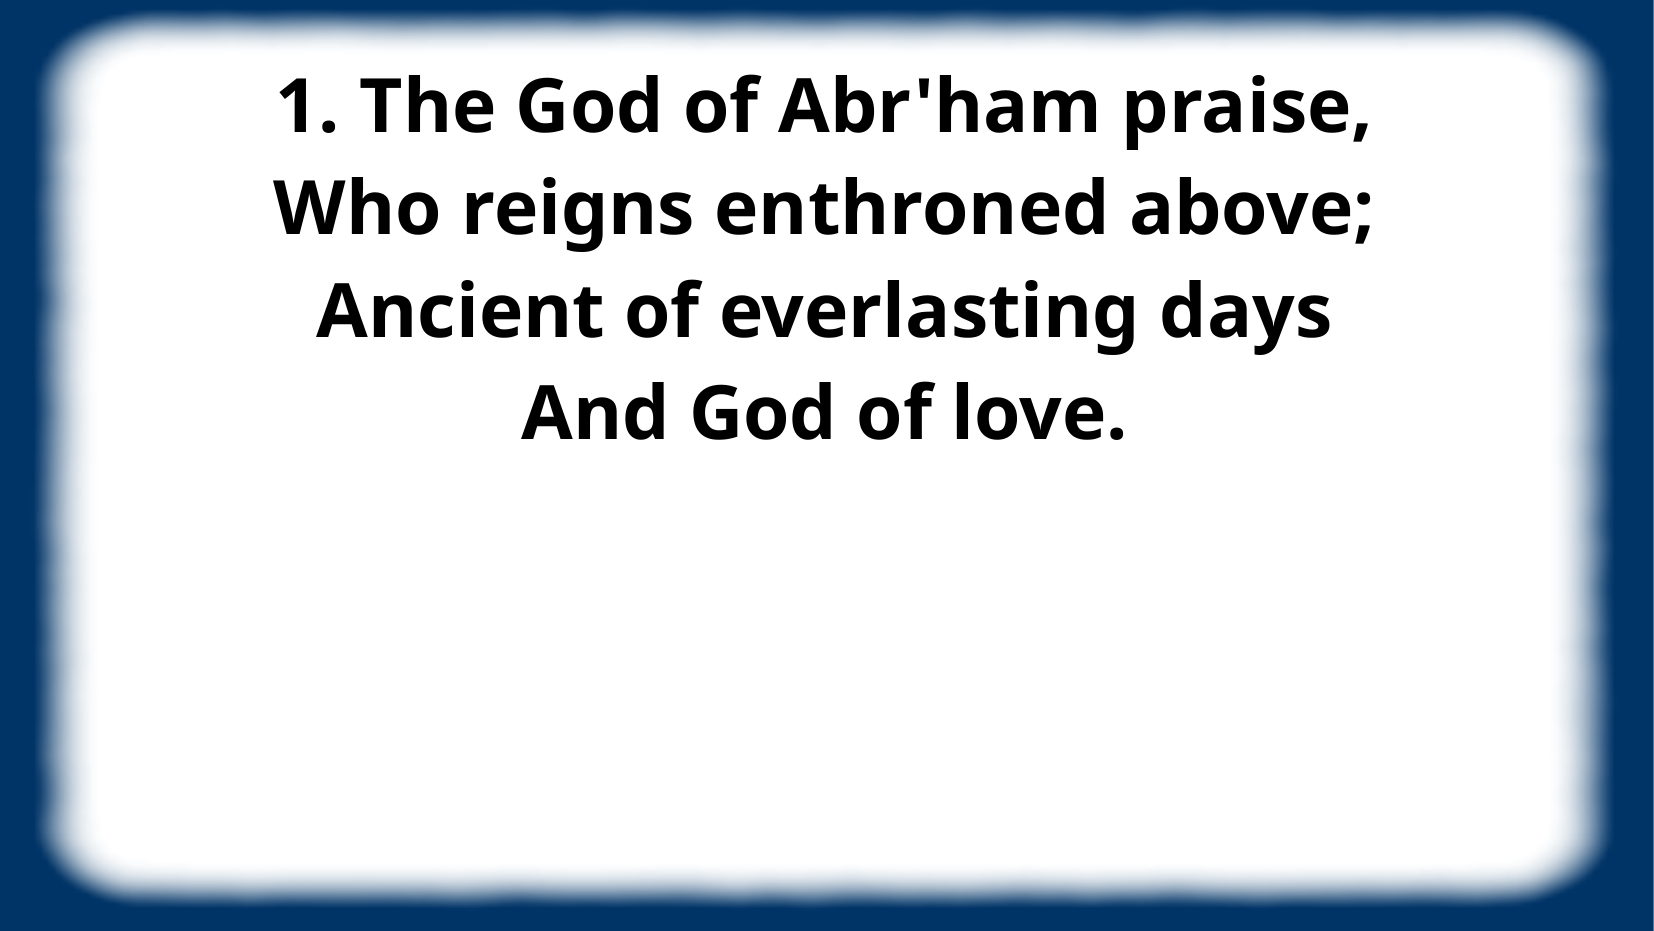

1. The God of Abr'ham praise,
Who reigns enthroned above;
Ancient of everlasting days
And God of love.